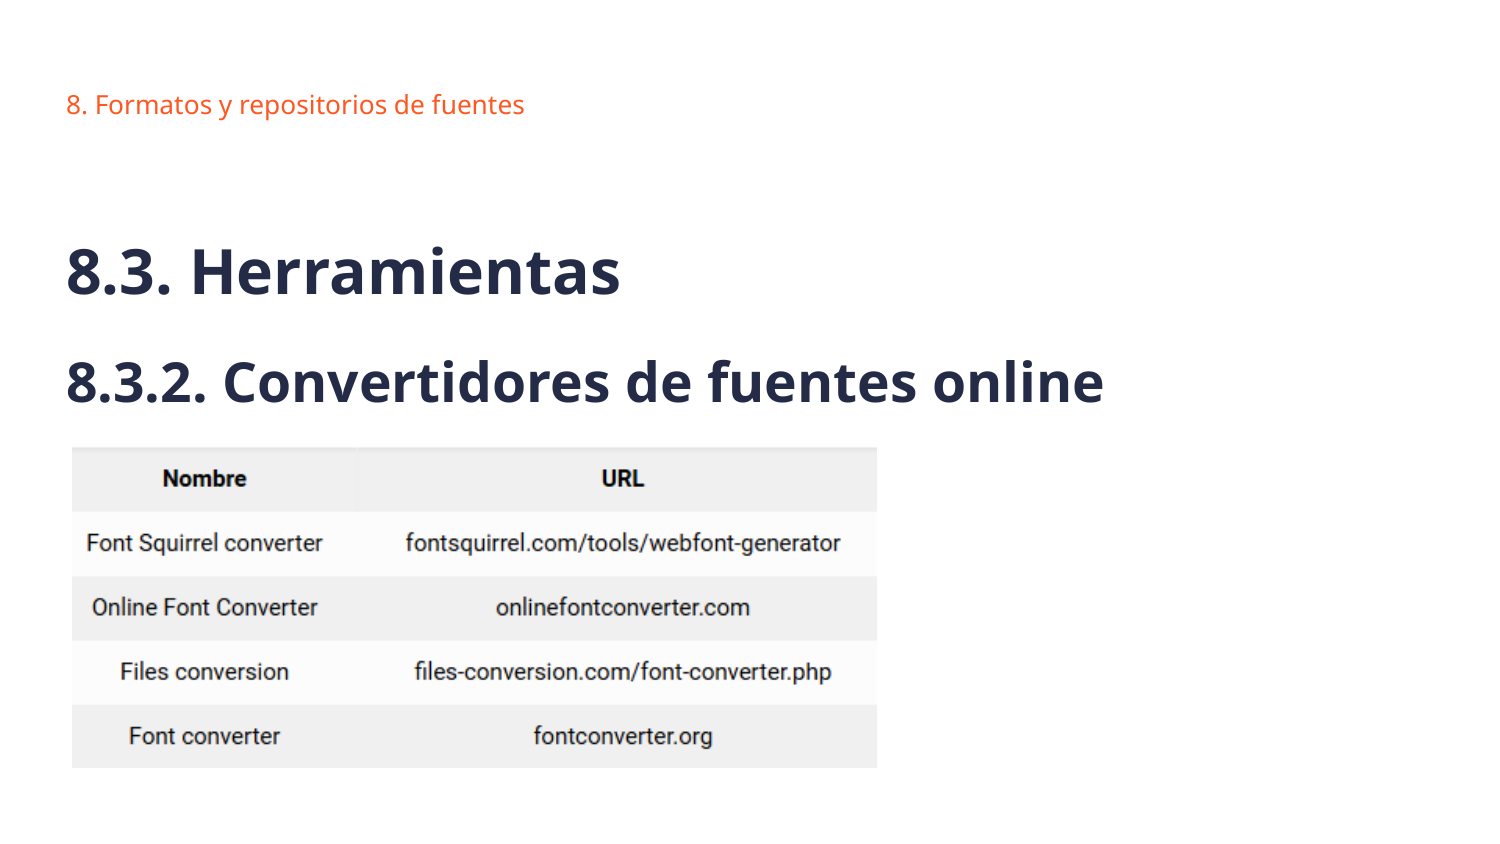

# 8. Formatos y repositorios de fuentes
8.3. Herramientas
8.3.2. Convertidores de fuentes online